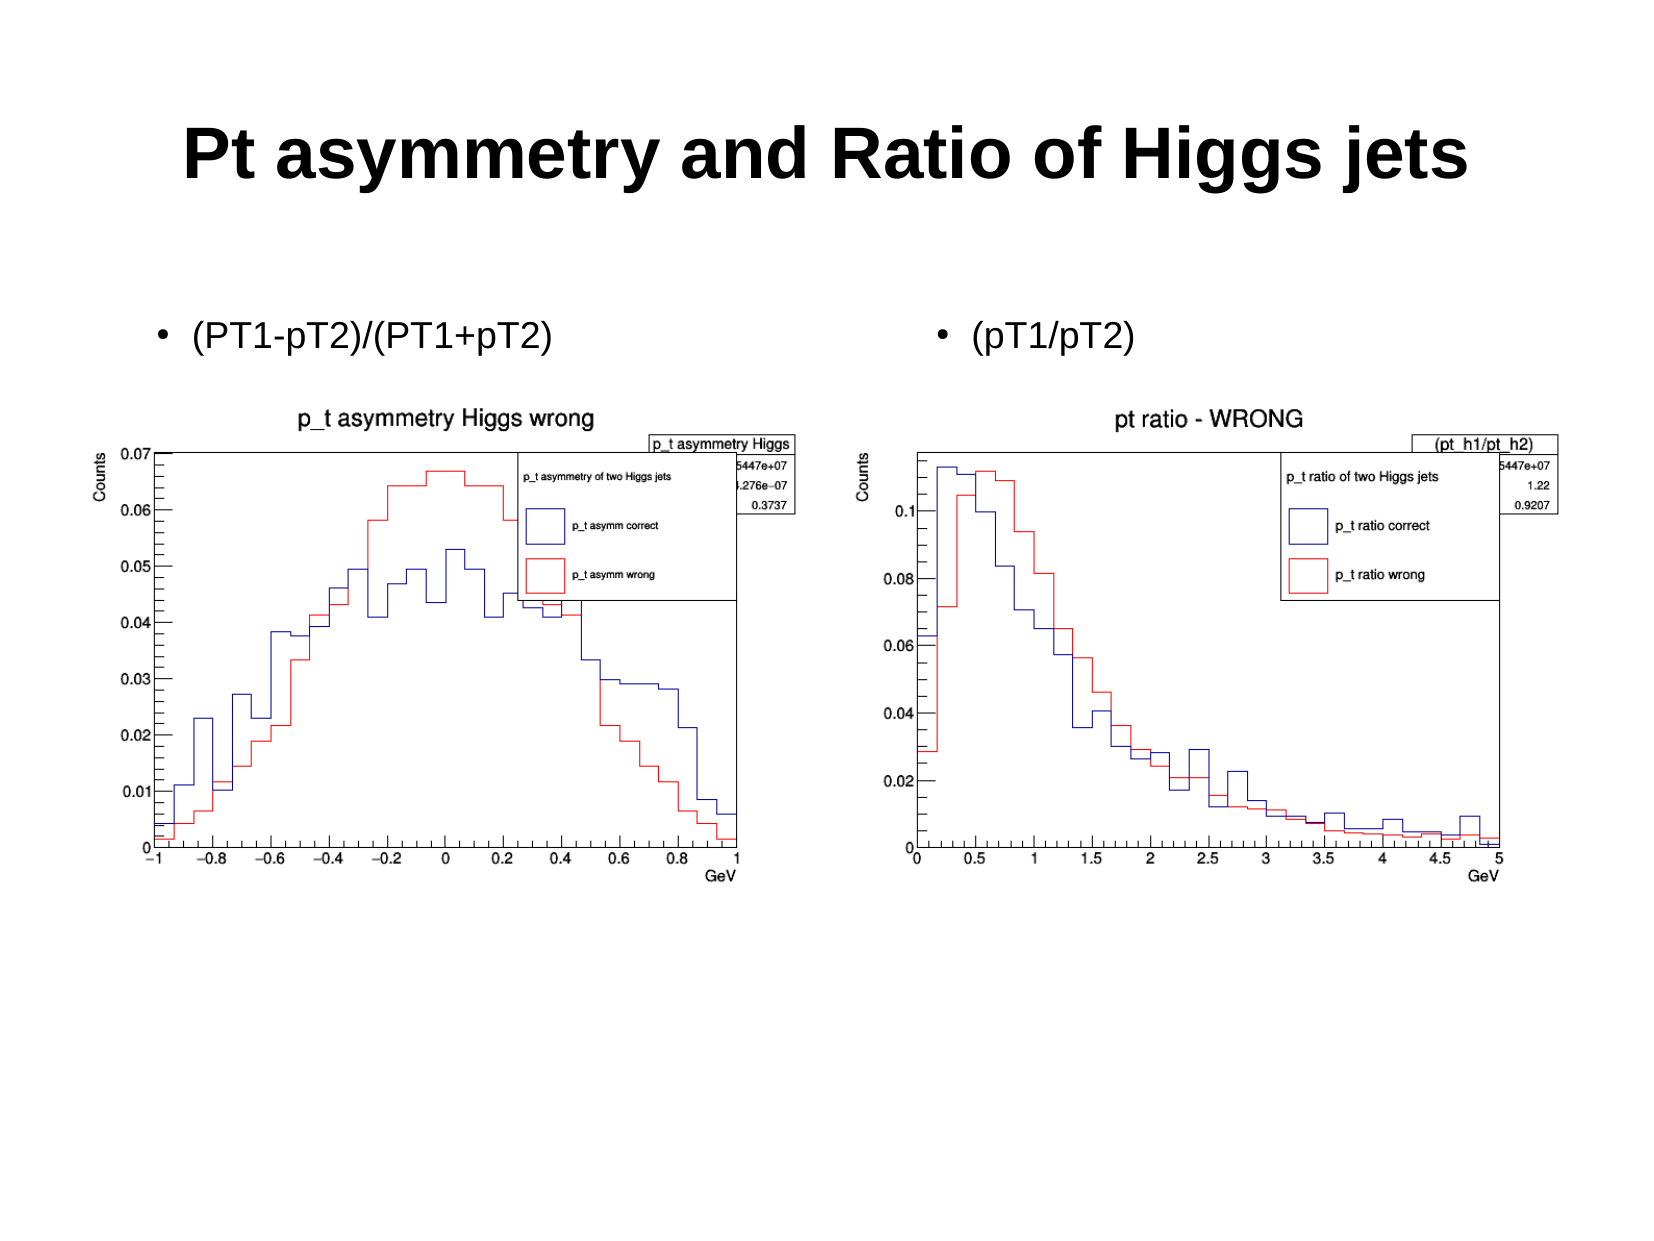

# Pt asymmetry and Ratio of Higgs jets
(PT1-pT2)/(PT1+pT2)
(pT1/pT2)